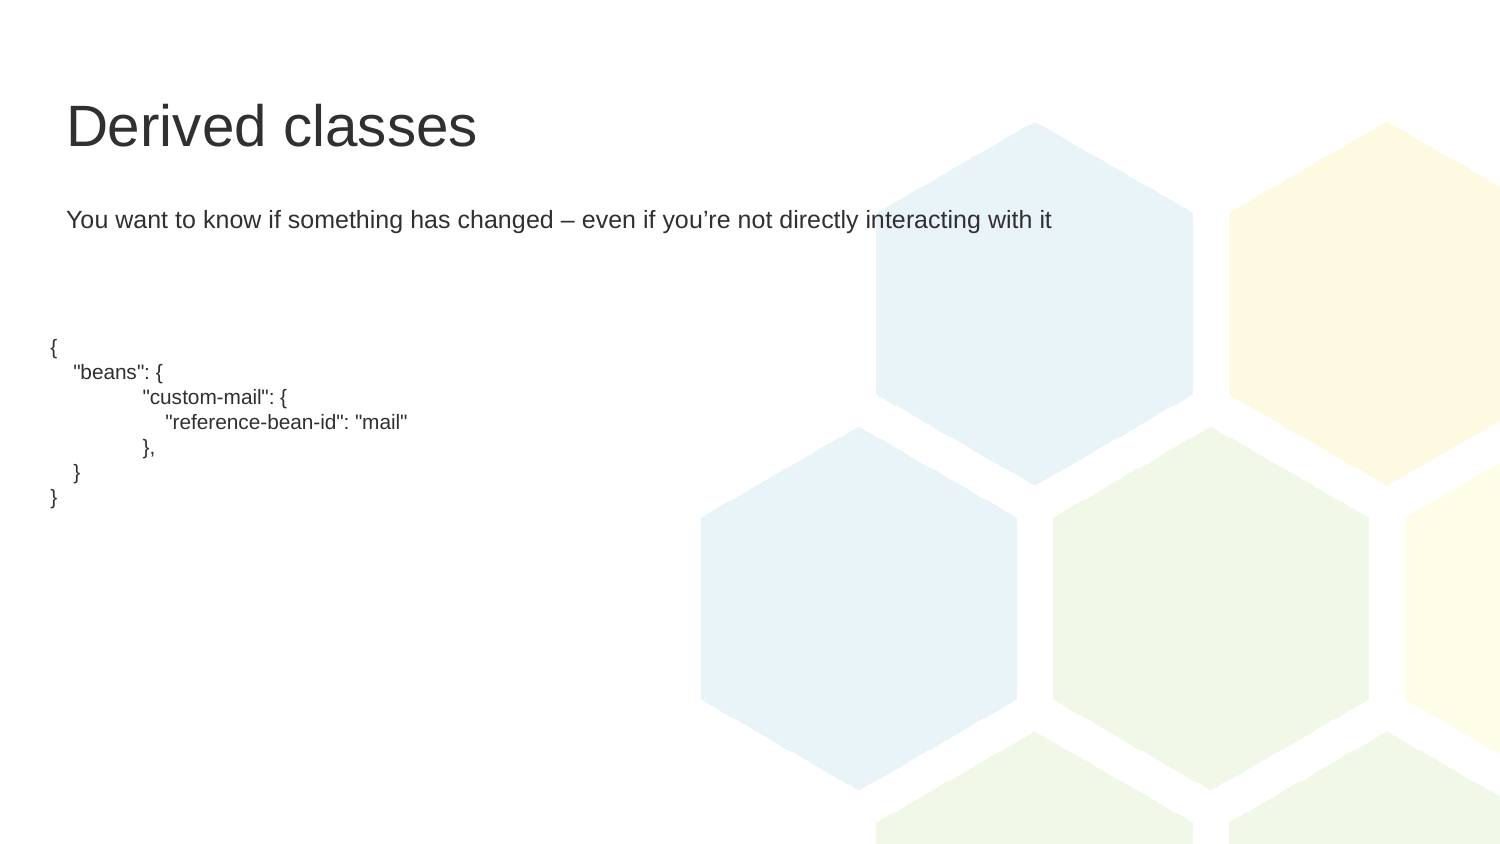

# Derived classes
You want to know if something has changed – even if you’re not directly interacting with it
{
 "beans": {
 "custom-mail": {
 "reference-bean-id": "mail"
 },
 }
}